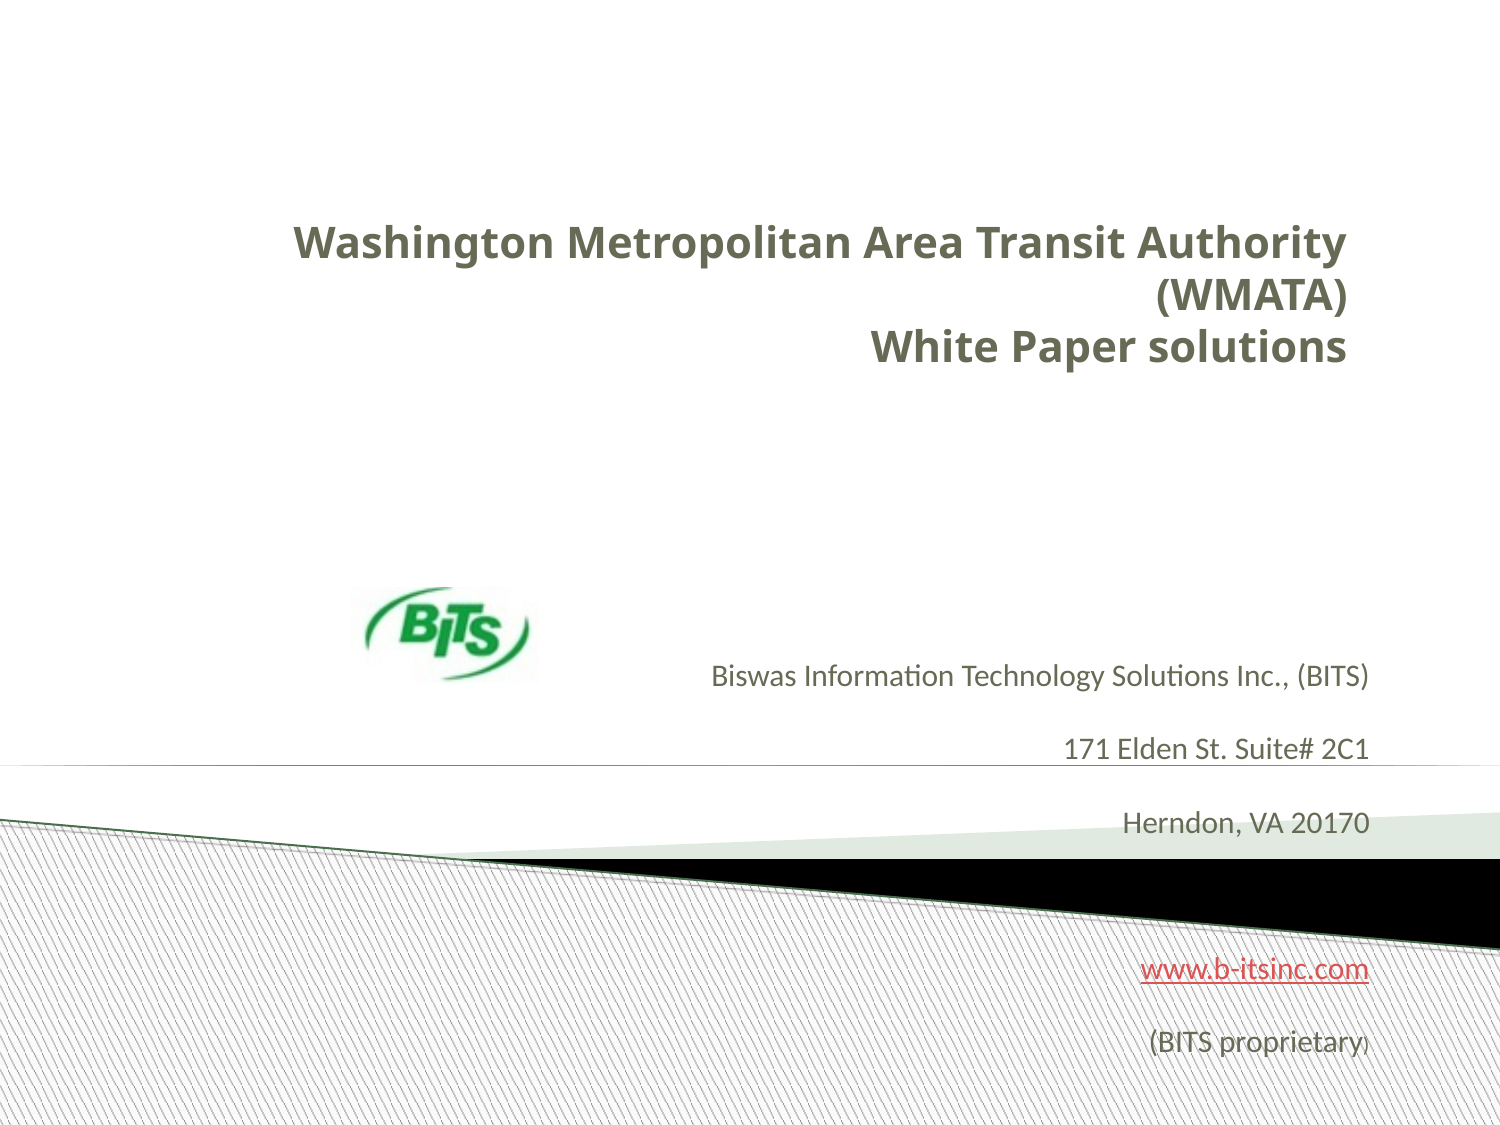

# Washington Metropolitan Area Transit Authority (WMATA) White Paper solutions
Biswas Information Technology Solutions Inc., (BITS)
171 Elden St. Suite# 2C1
Herndon, VA 20170
www.b-itsinc.com
(BITS proprietary)